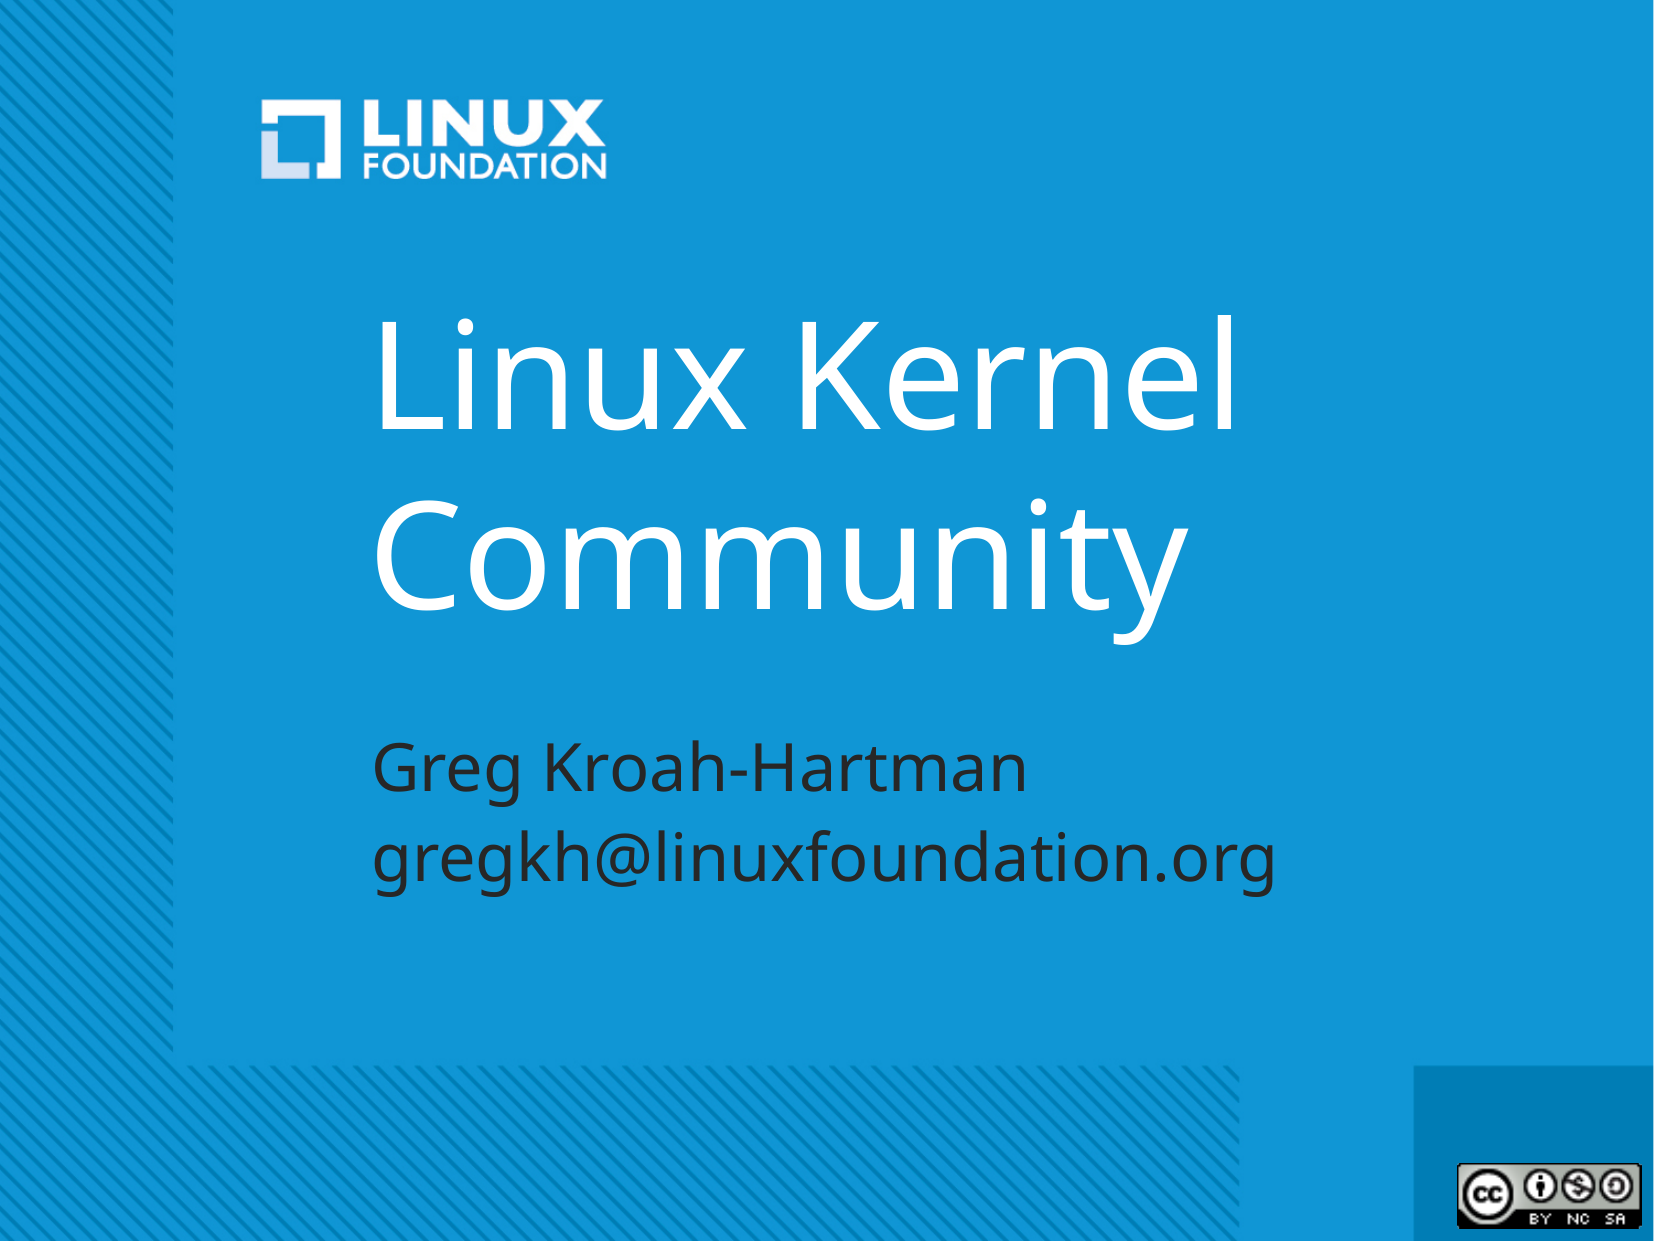

# Linux Kernel Community
Greg Kroah-Hartman
gregkh@linuxfoundation.org